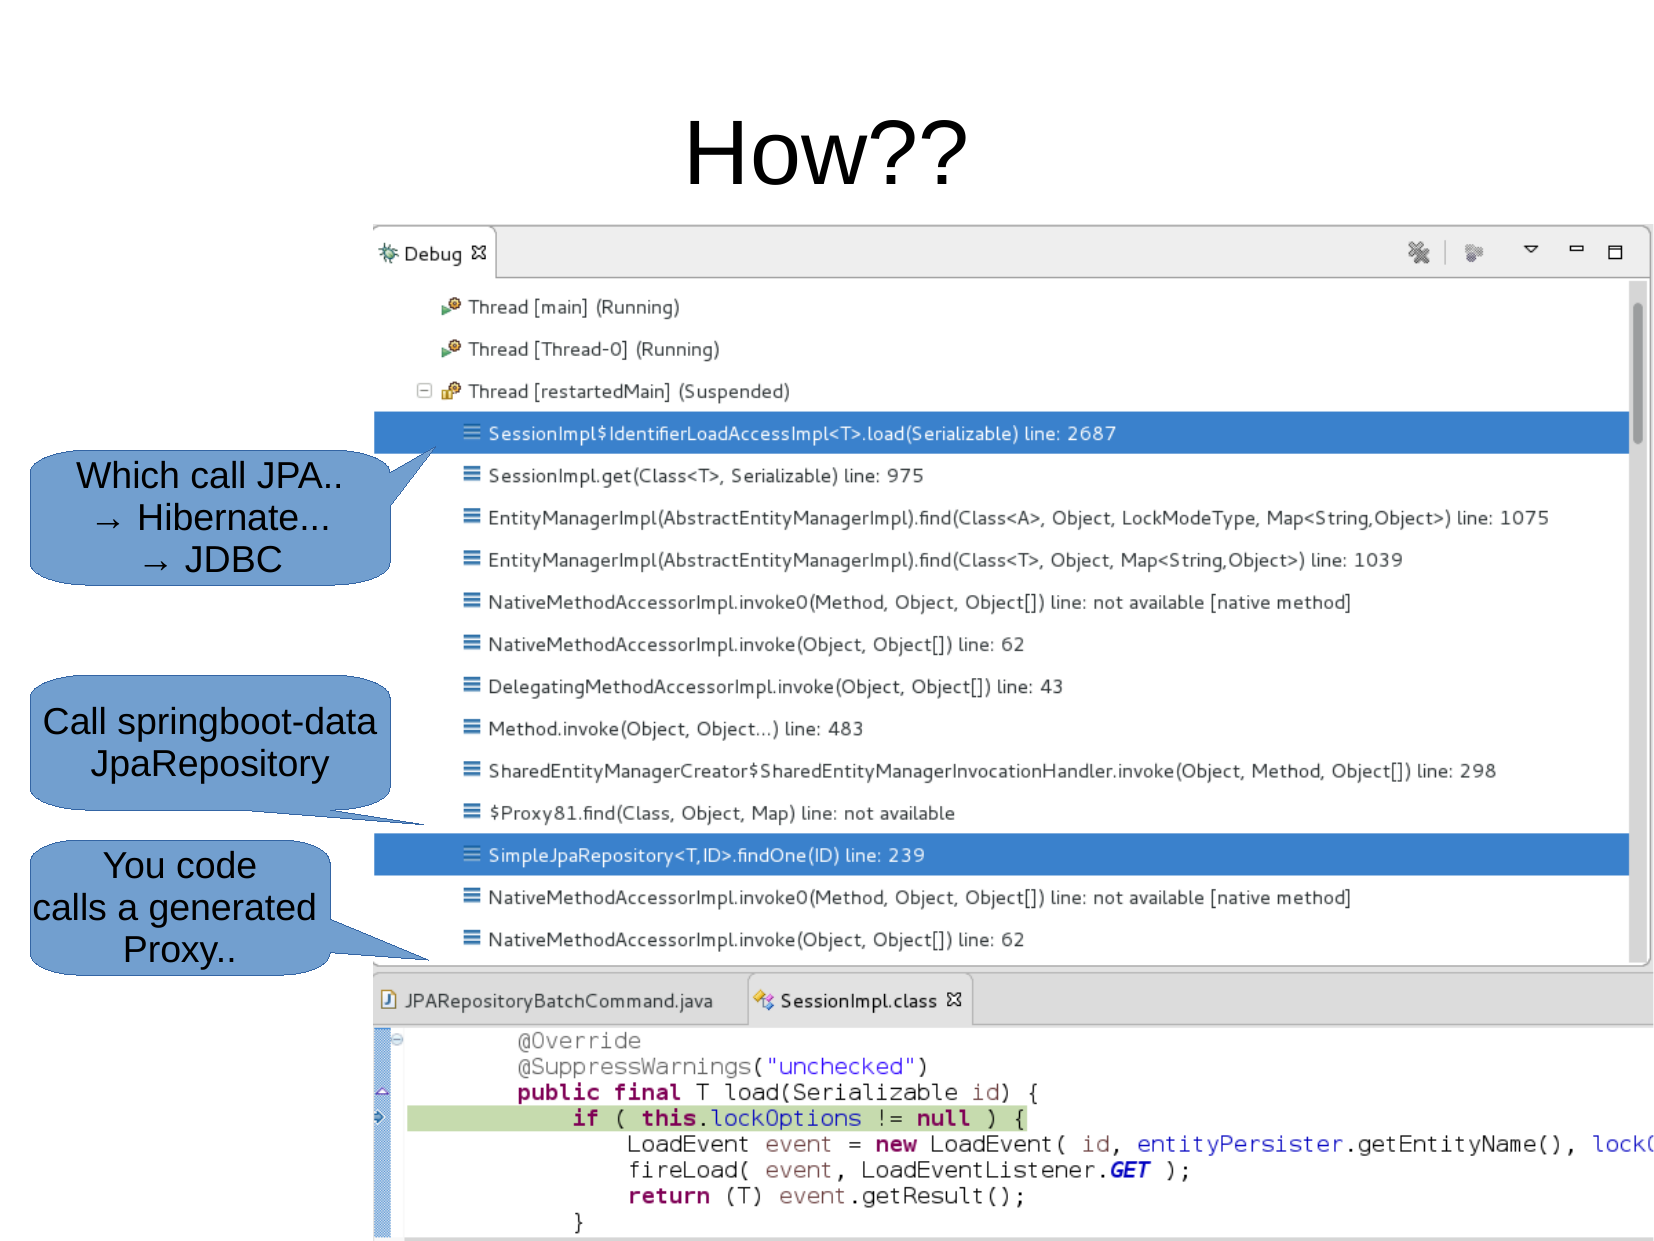

# How??
Which call JPA..
→ Hibernate...
→ JDBC
Call springboot-data
JpaRepository
You code
calls a generated
Proxy..